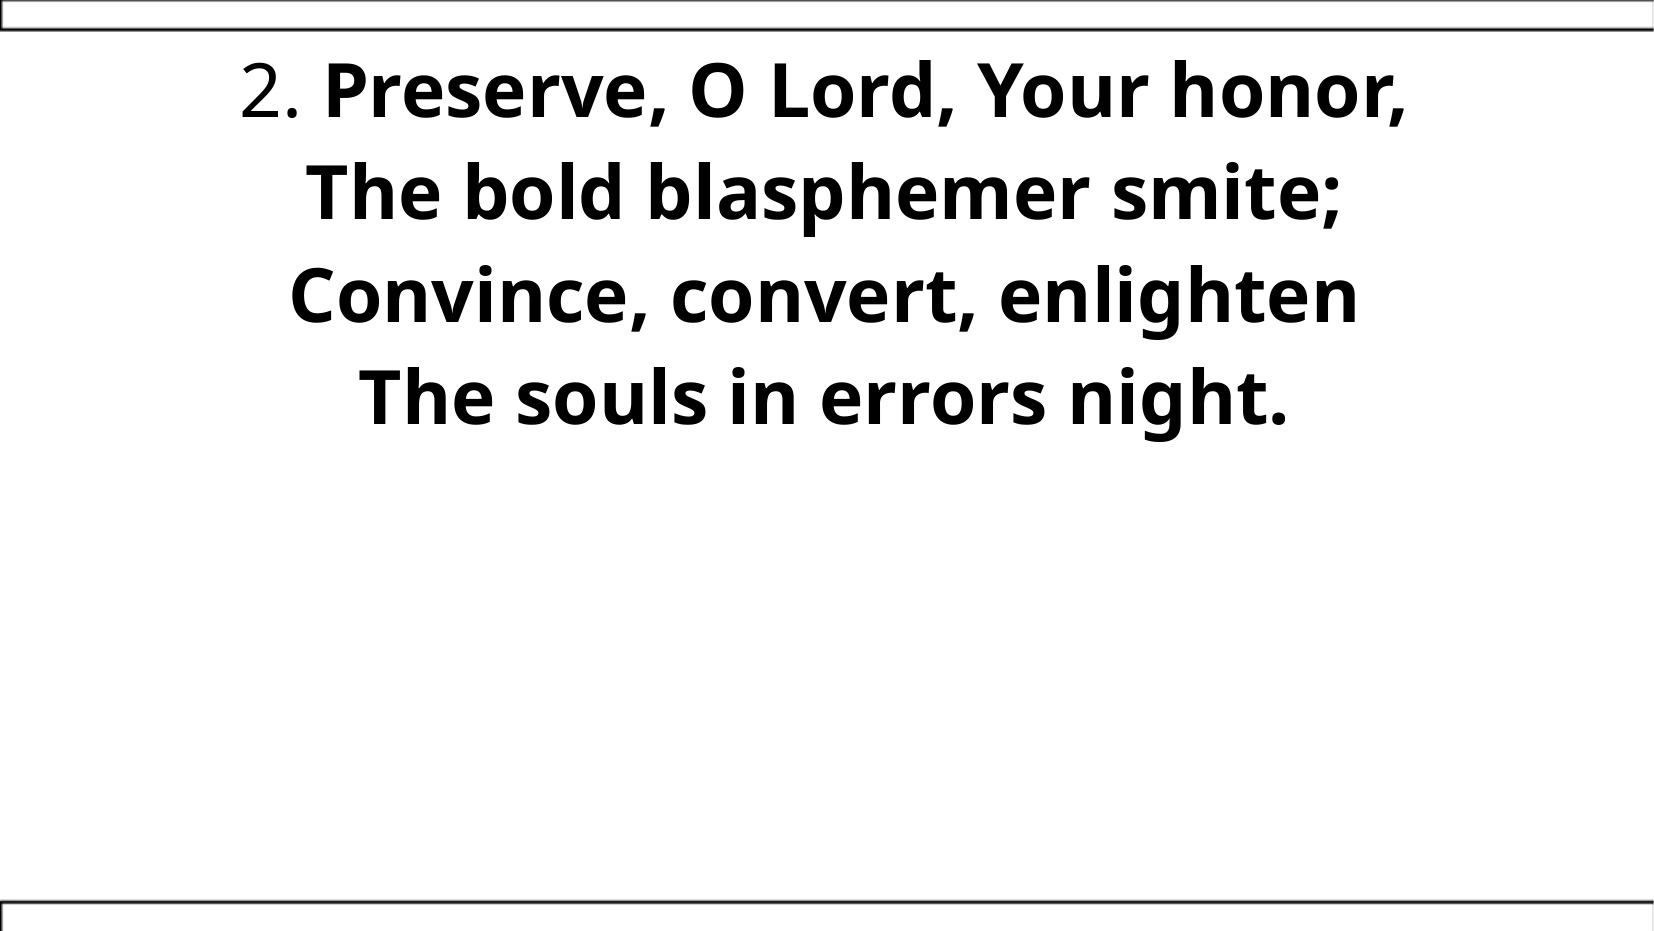

2. Preserve, O Lord, Your honor,
The bold blasphemer smite;
Convince, convert, enlighten
The souls in errors night.